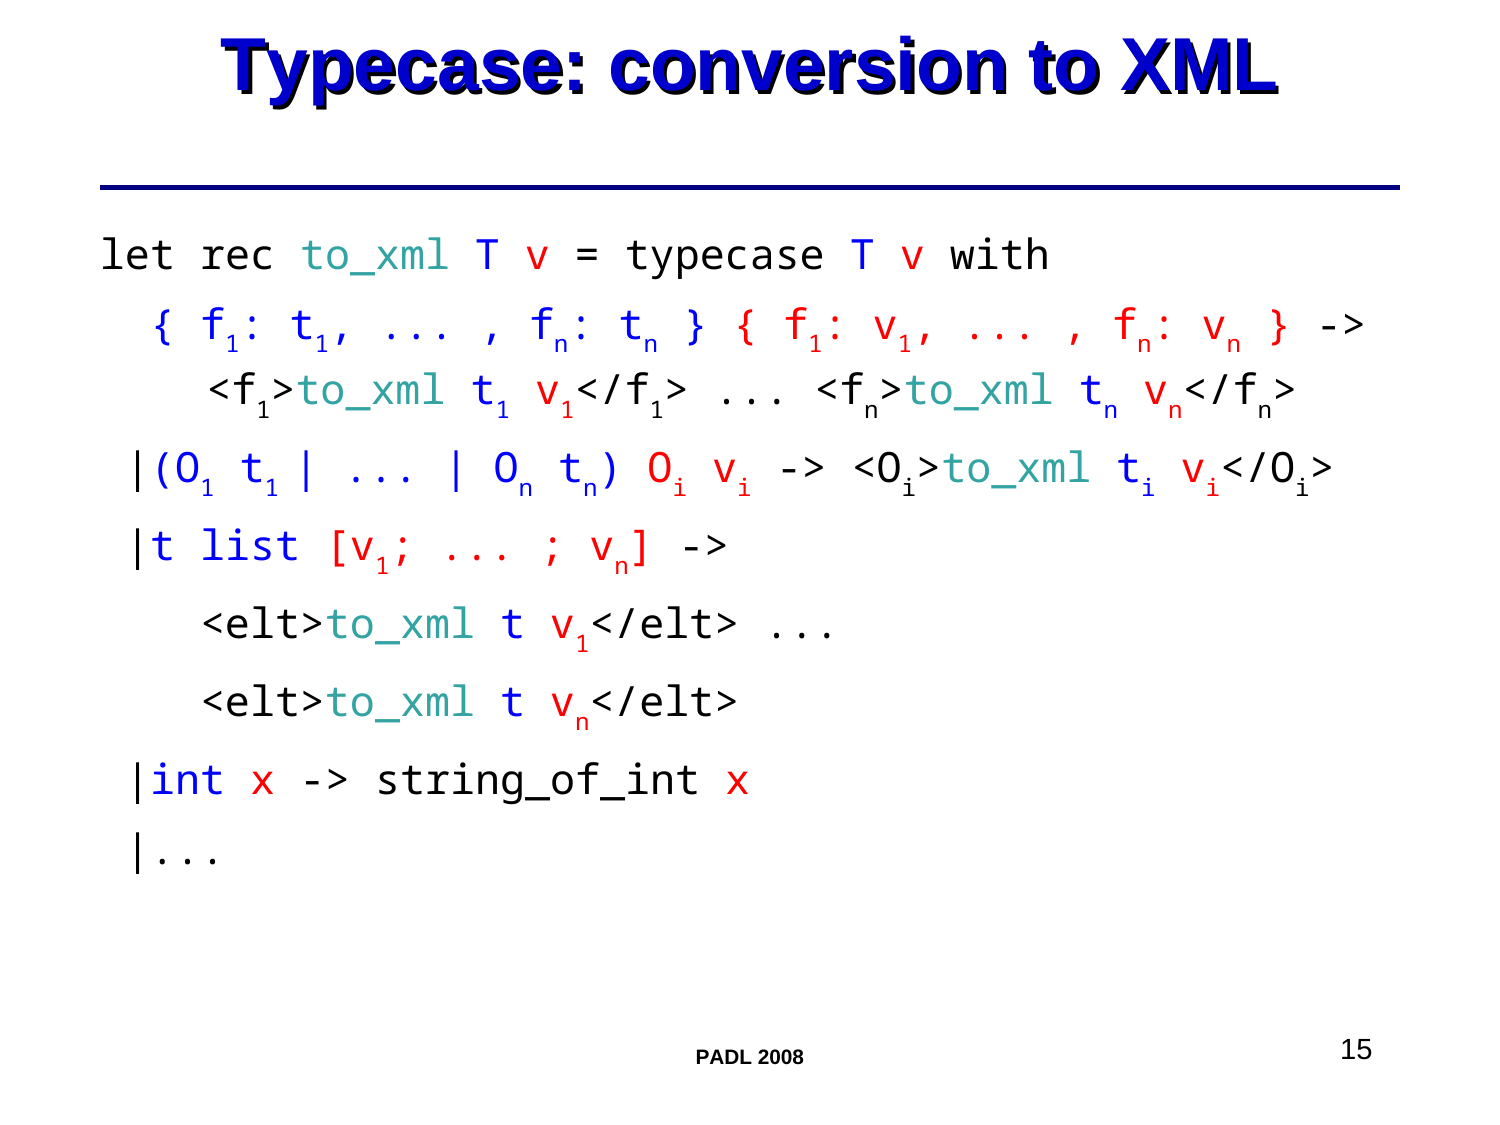

# Typecase: conversion to XML
let rec to_xml T v = typecase T v with
 { f1: t1, ... , fn: tn } { f1: v1, ... , fn: vn } -> <f1>to_xml t1 v1</f1> ... <fn>to_xml tn vn</fn>
 |(O1 t1 | ... | On tn) Oi vi -> <Oi>to_xml ti vi</Oi>
 |t list [v1; ... ; vn] ->
 <elt>to_xml t v1</elt> ...
 <elt>to_xml t vn</elt>
 |int x -> string_of_int x
 |...
15